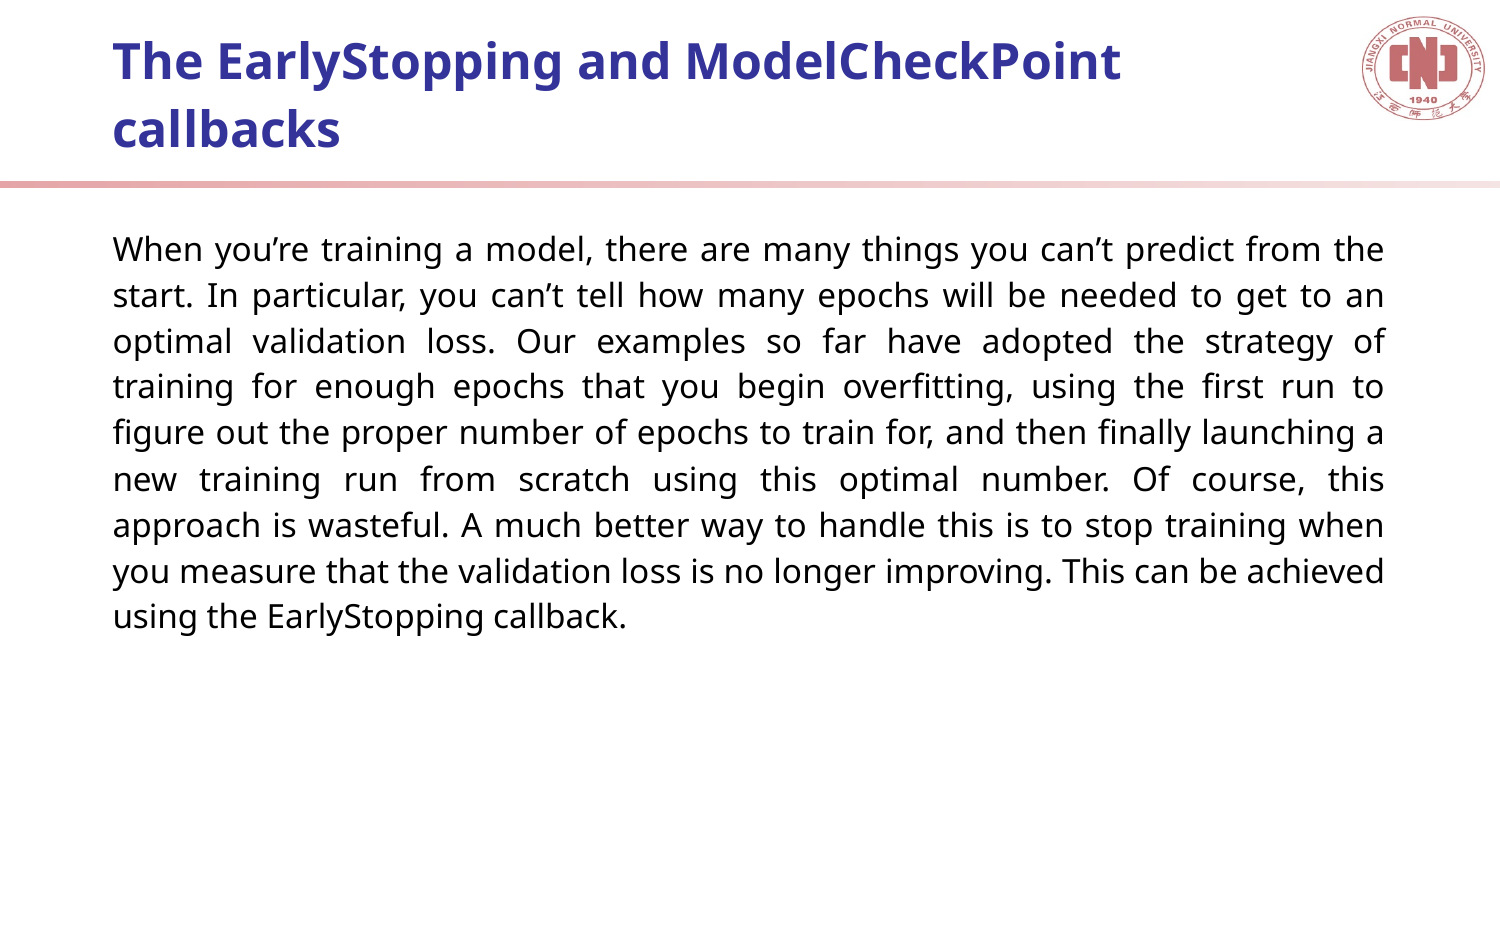

# The EarlyStopping and ModelCheckPoint callbacks
When you’re training a model, there are many things you can’t predict from the start. In particular, you can’t tell how many epochs will be needed to get to an optimal validation loss. Our examples so far have adopted the strategy of training for enough epochs that you begin overfitting, using the first run to figure out the proper number of epochs to train for, and then finally launching a new training run from scratch using this optimal number. Of course, this approach is wasteful. A much better way to handle this is to stop training when you measure that the validation loss is no longer improving. This can be achieved using the EarlyStopping callback.